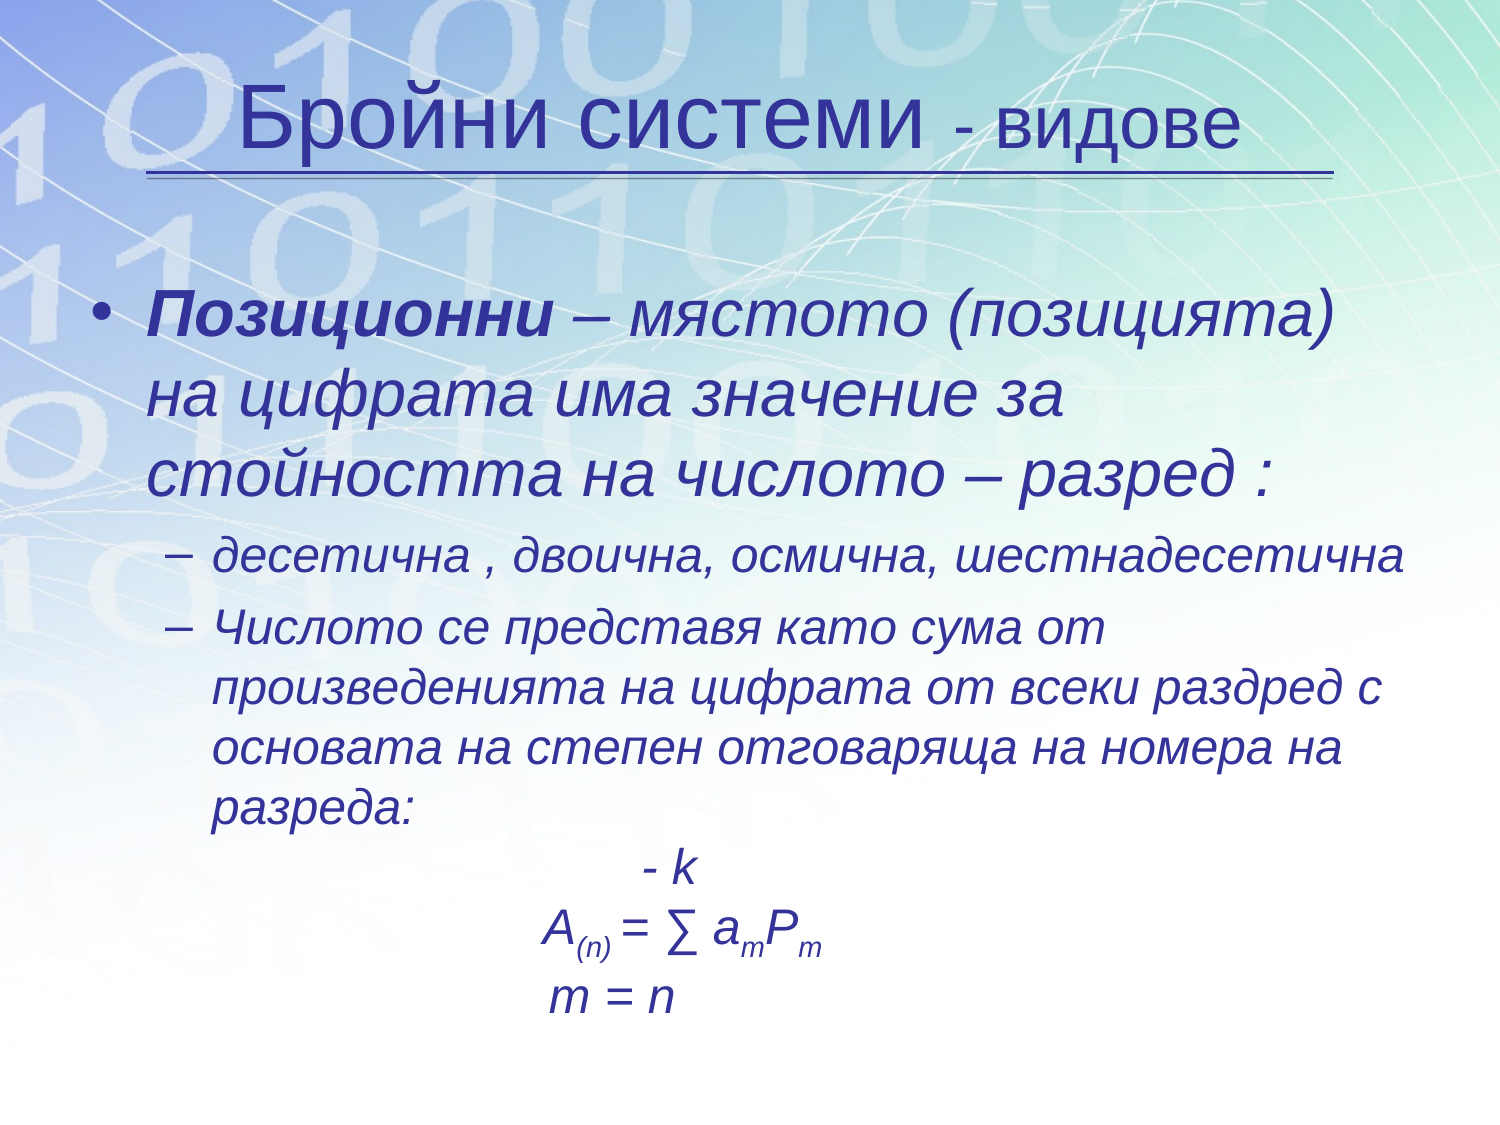

# Бройни системи - видове
Позиционни – мястото (позицията) на цифрата има значение за стойността на числото – разред :
десетична , двоична, осмична, шестнадесетична
Числото се представя като сума от произведенията на цифрата от всеки раздред с основата на степен отговаряща на номера на разреда:
 - k
 A(n) = ∑ amPm
 m = n